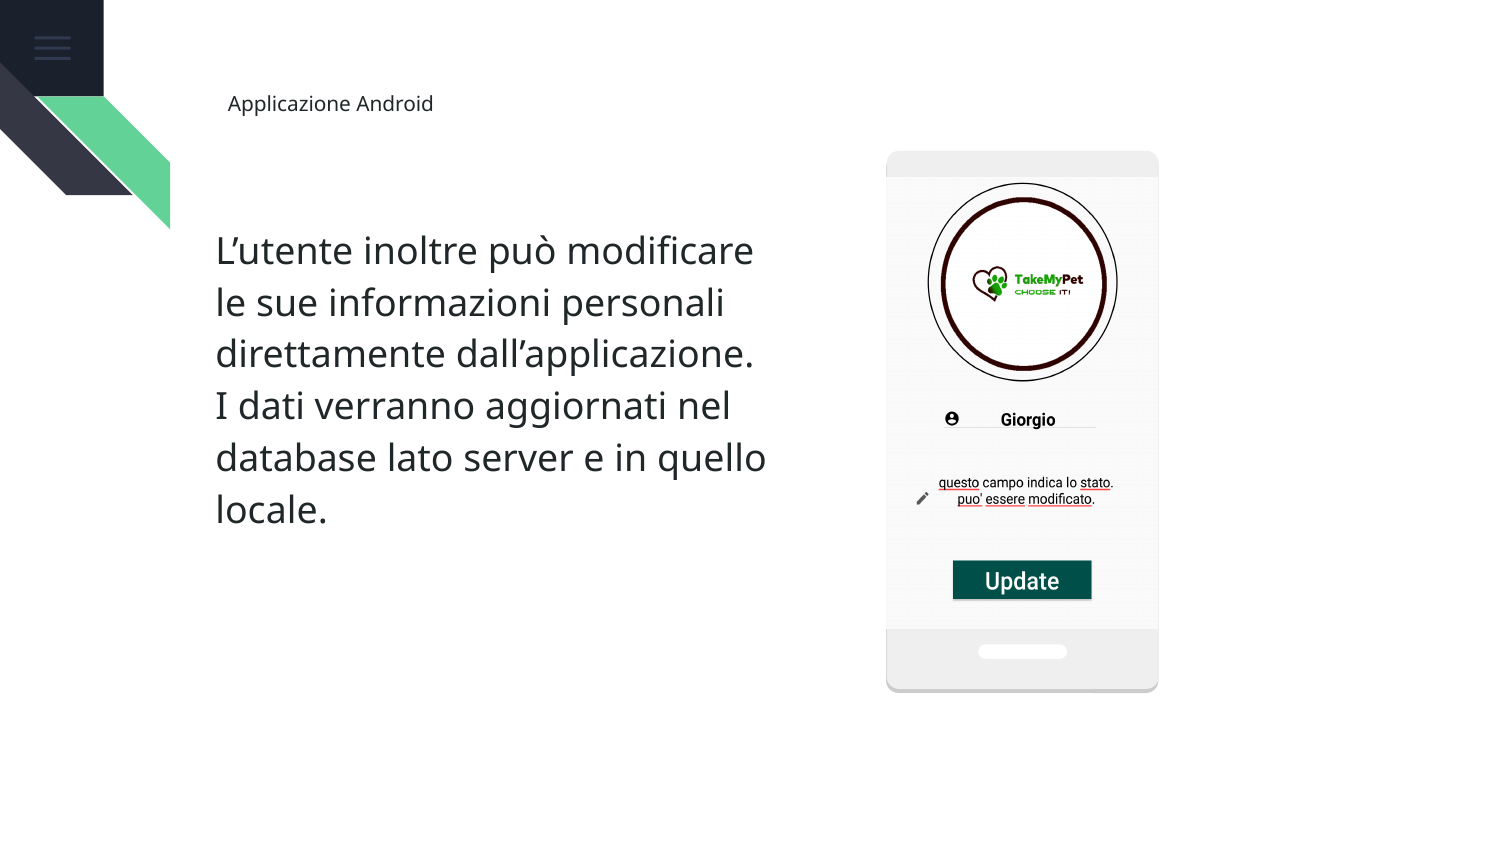

# Applicazione Android
L’utente inoltre può modificare le sue informazioni personali direttamente dall’applicazione.
I dati verranno aggiornati nel database lato server e in quello locale.